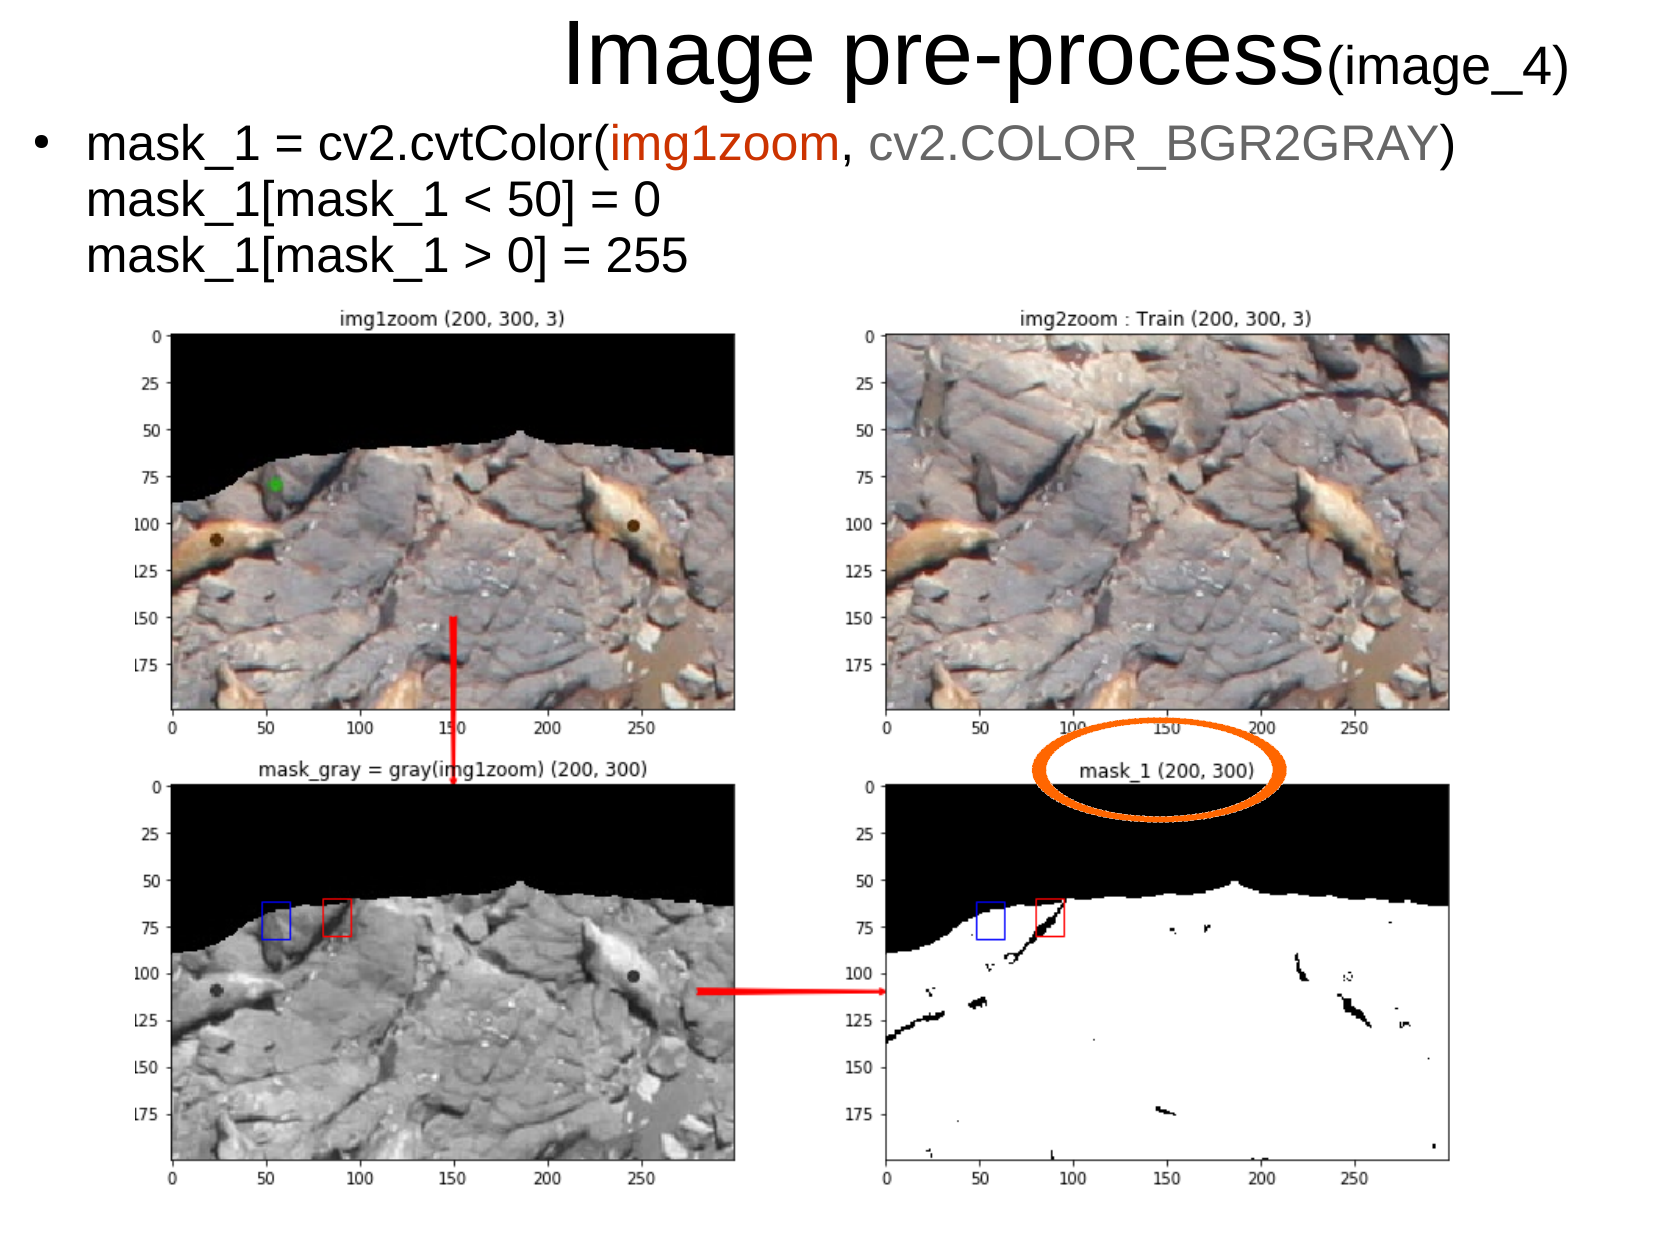

Image pre-process(image_4)
# mask_1 = cv2.cvtColor(img1zoom, cv2.COLOR_BGR2GRAY) mask_1[mask_1 < 50] = 0 mask_1[mask_1 > 0] = 255